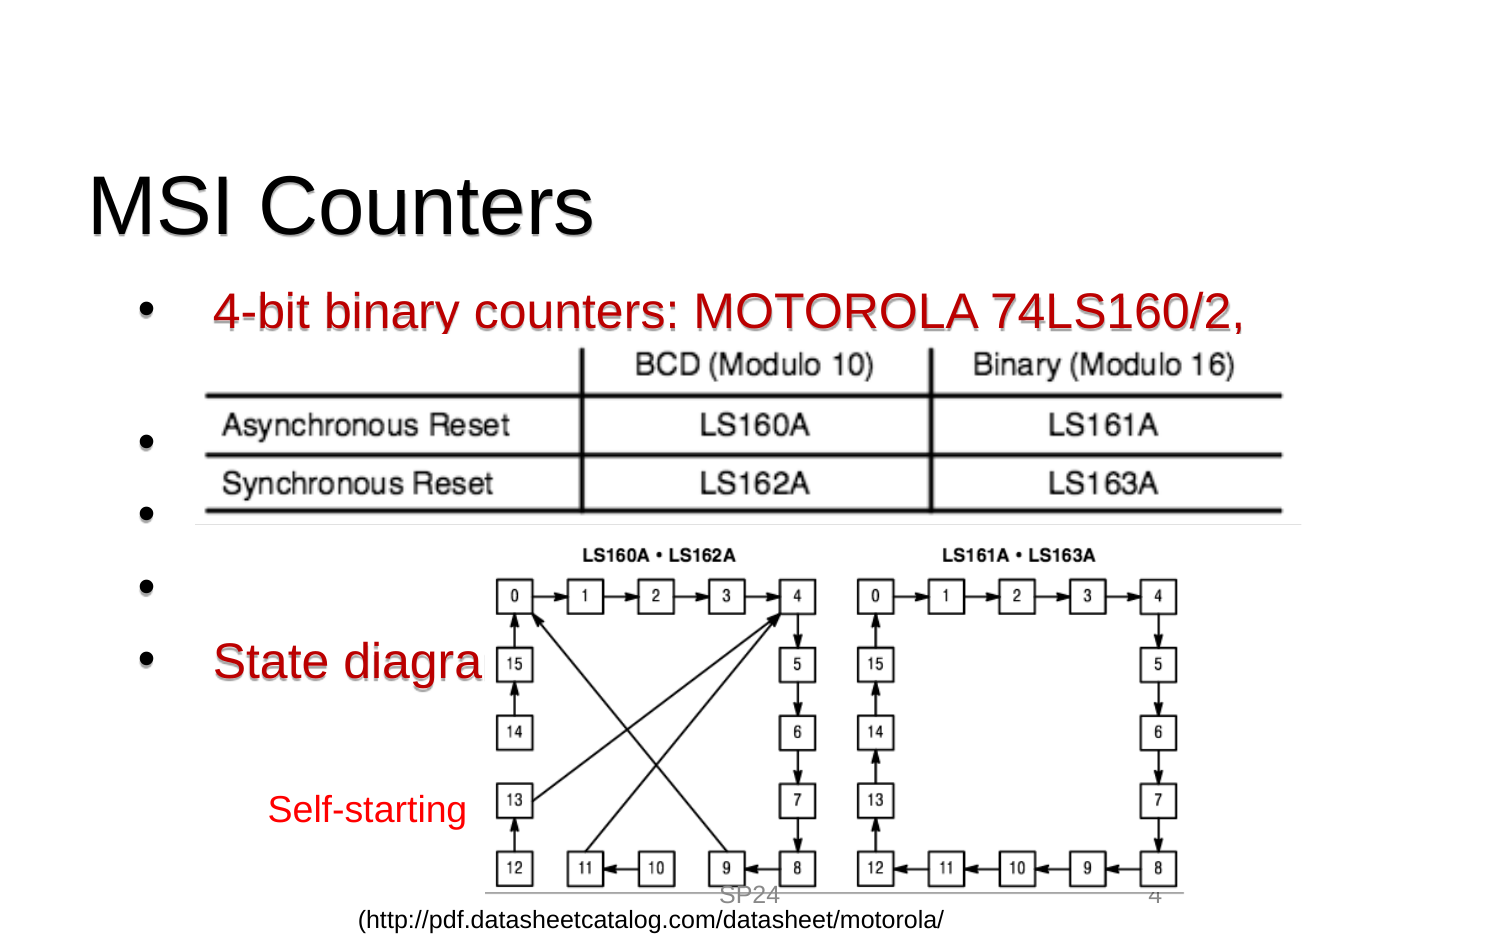

# MSI Counters
4-bit binary counters: MOTOROLA 74LS160/2, 74LS161/3
State diagram:
Self-starting
SP24
(http://pdf.datasheetcatalog.com/datasheet/motorola/SN54LS162J.pdf)